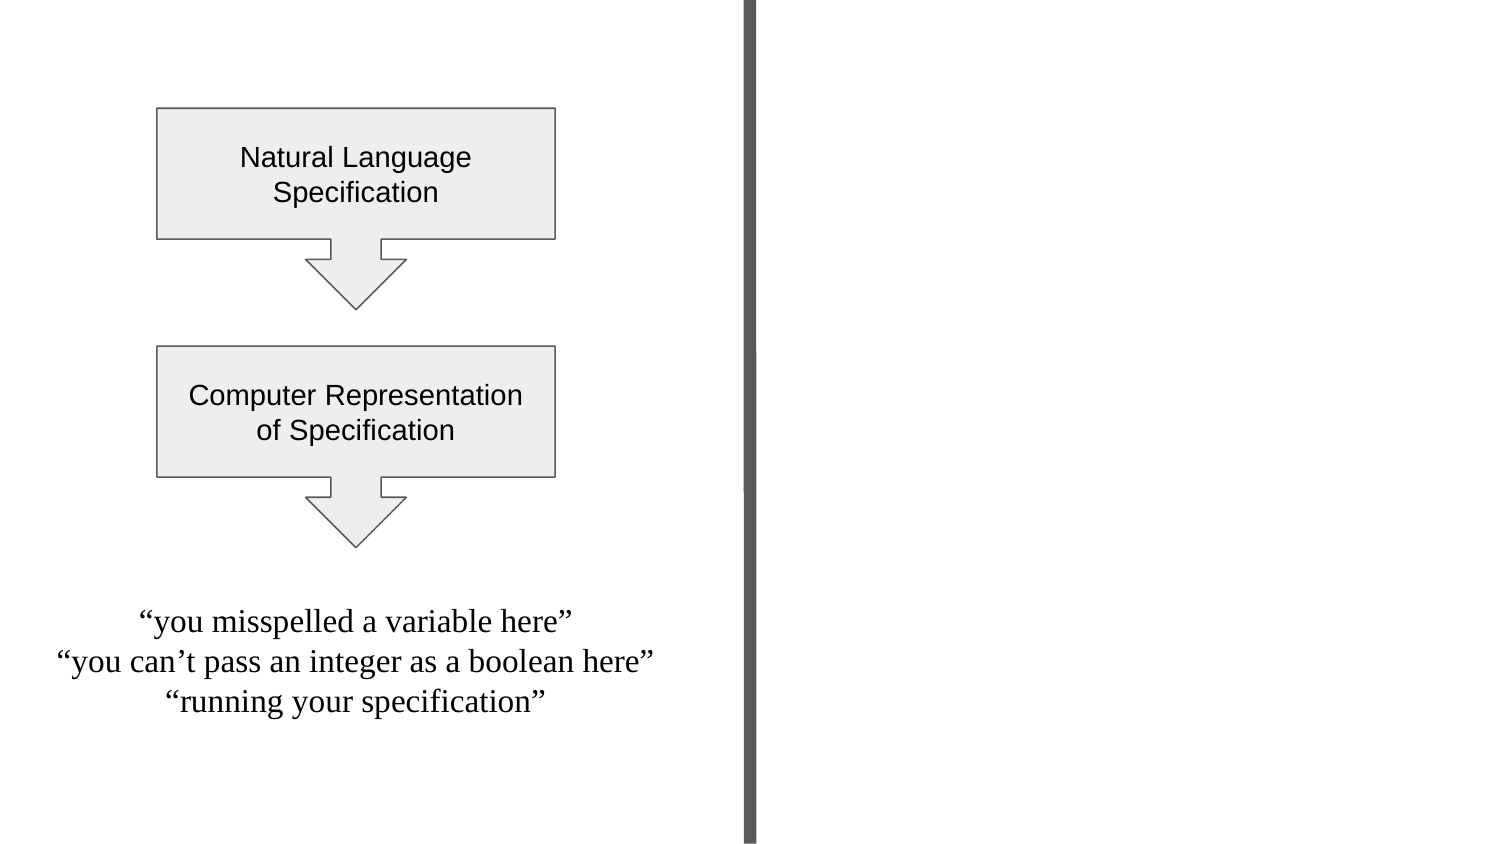

Natural Language Specification
Computer Representation
of Specification
“you misspelled a variable here”
“you can’t pass an integer as a boolean here”
“running your specification”